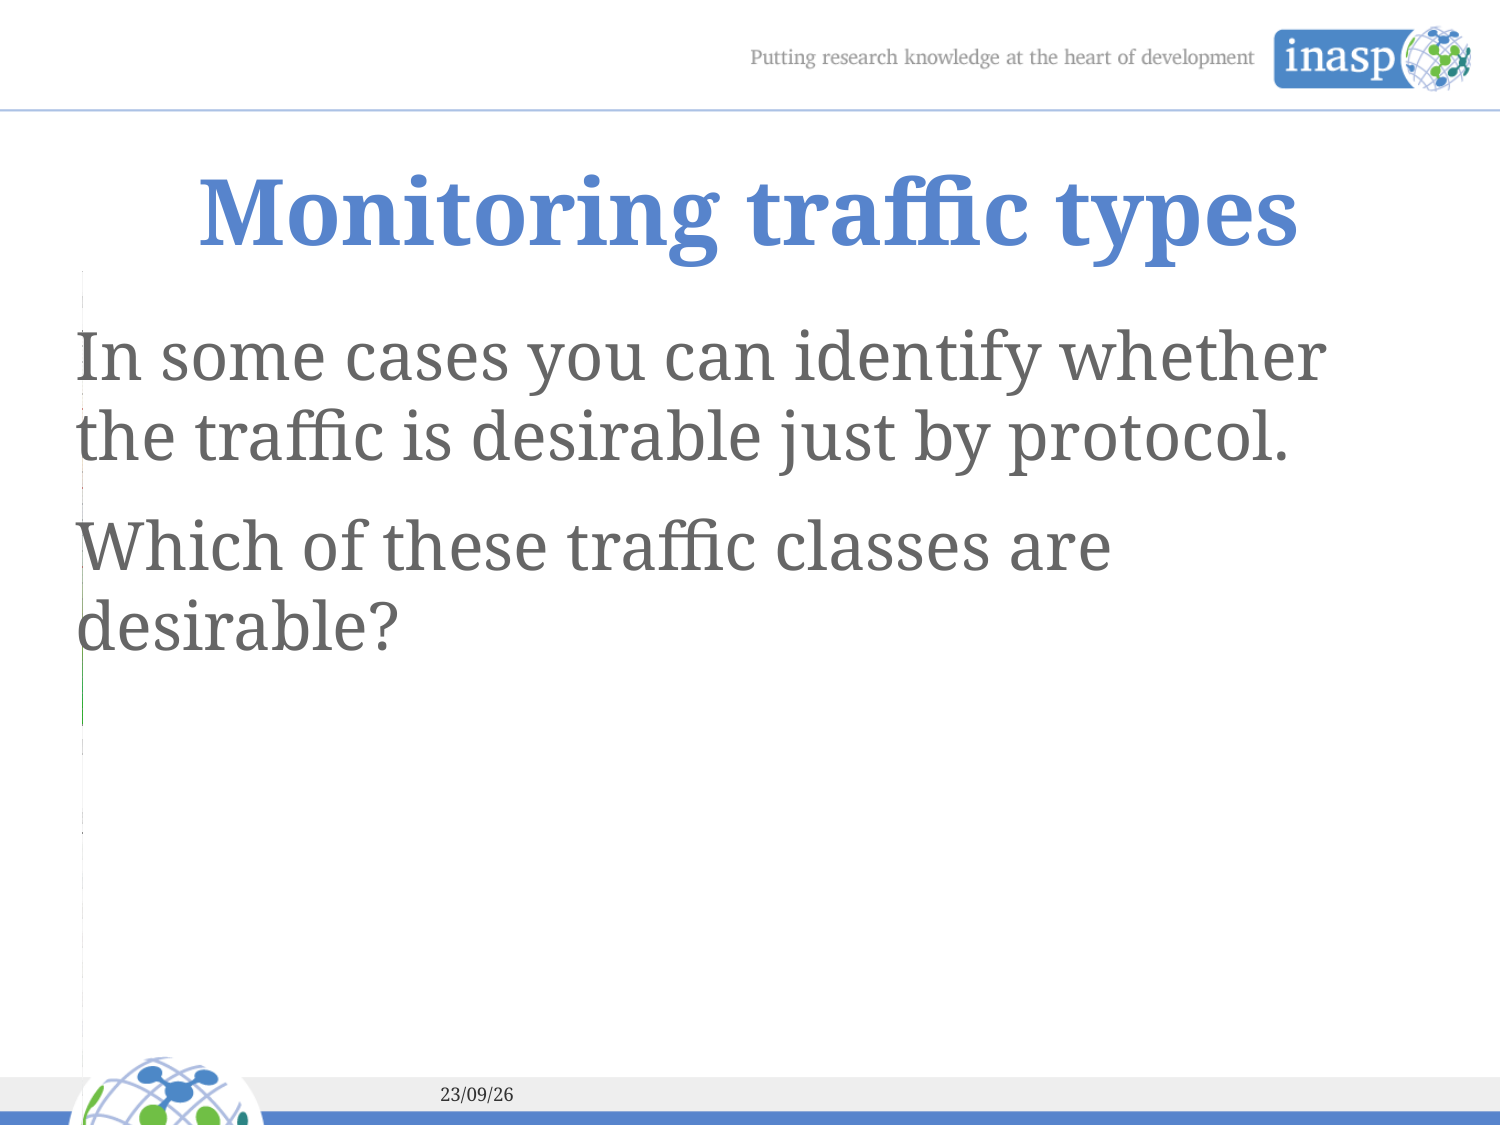

# Monitoring traffic types
In some cases you can identify whether the traffic is desirable just by protocol.
Which of these traffic classes are desirable?